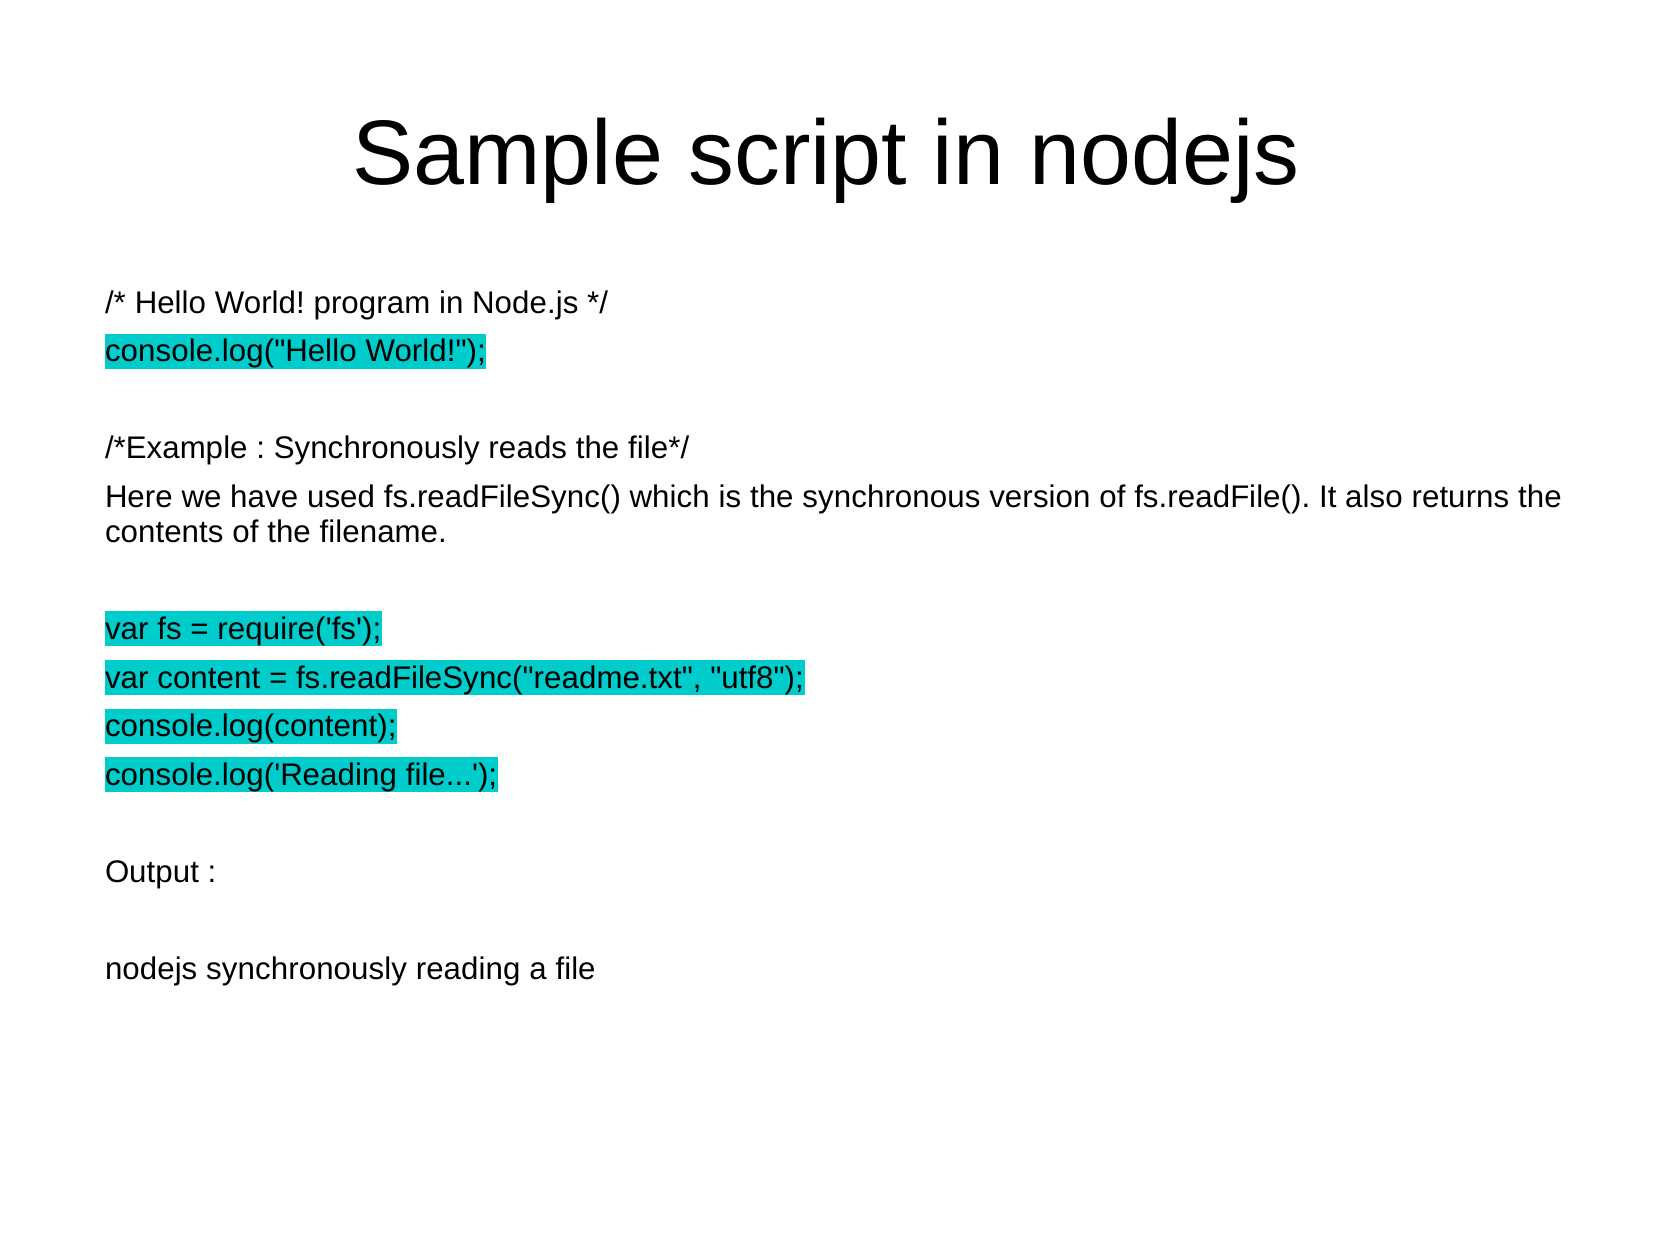

# Sample script in nodejs
/* Hello World! program in Node.js */
console.log("Hello World!");
/*Example : Synchronously reads the file*/
Here we have used fs.readFileSync() which is the synchronous version of fs.readFile(). It also returns the contents of the filename.
var fs = require('fs');
var content = fs.readFileSync("readme.txt", "utf8");
console.log(content);
console.log('Reading file...');
Output :
nodejs synchronously reading a file